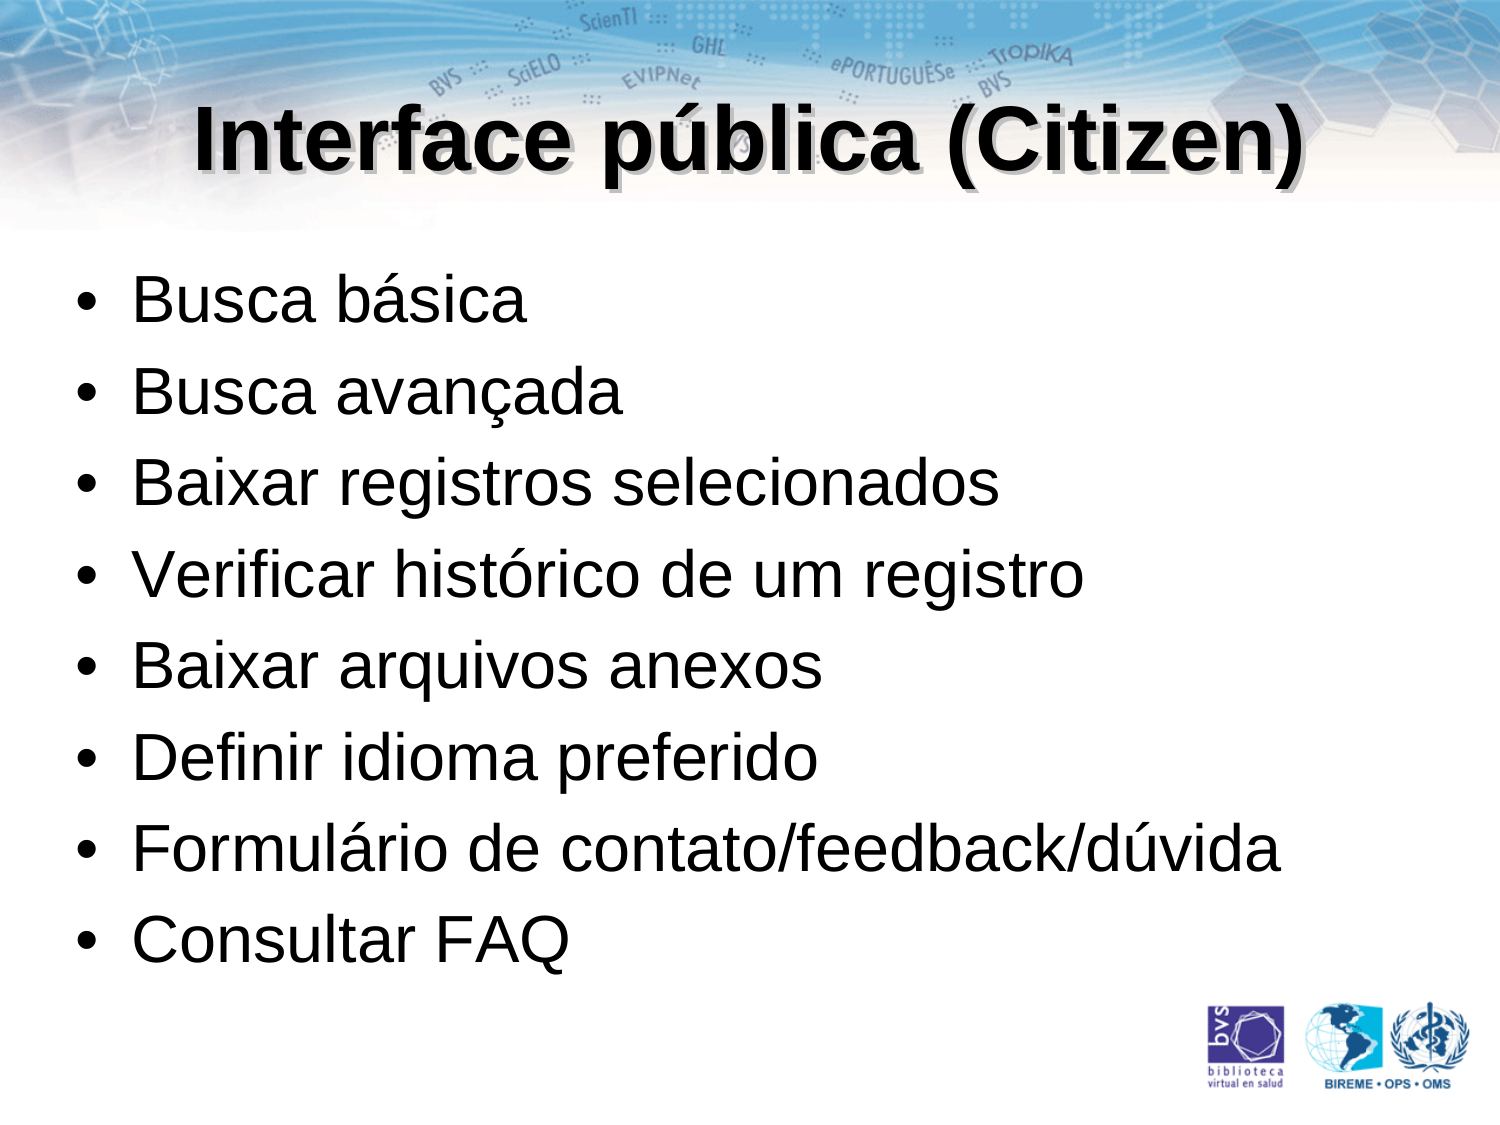

# Interface pública (Citizen)
Busca básica
Busca avançada
Baixar registros selecionados
Verificar histórico de um registro
Baixar arquivos anexos
Definir idioma preferido
Formulário de contato/feedback/dúvida
Consultar FAQ